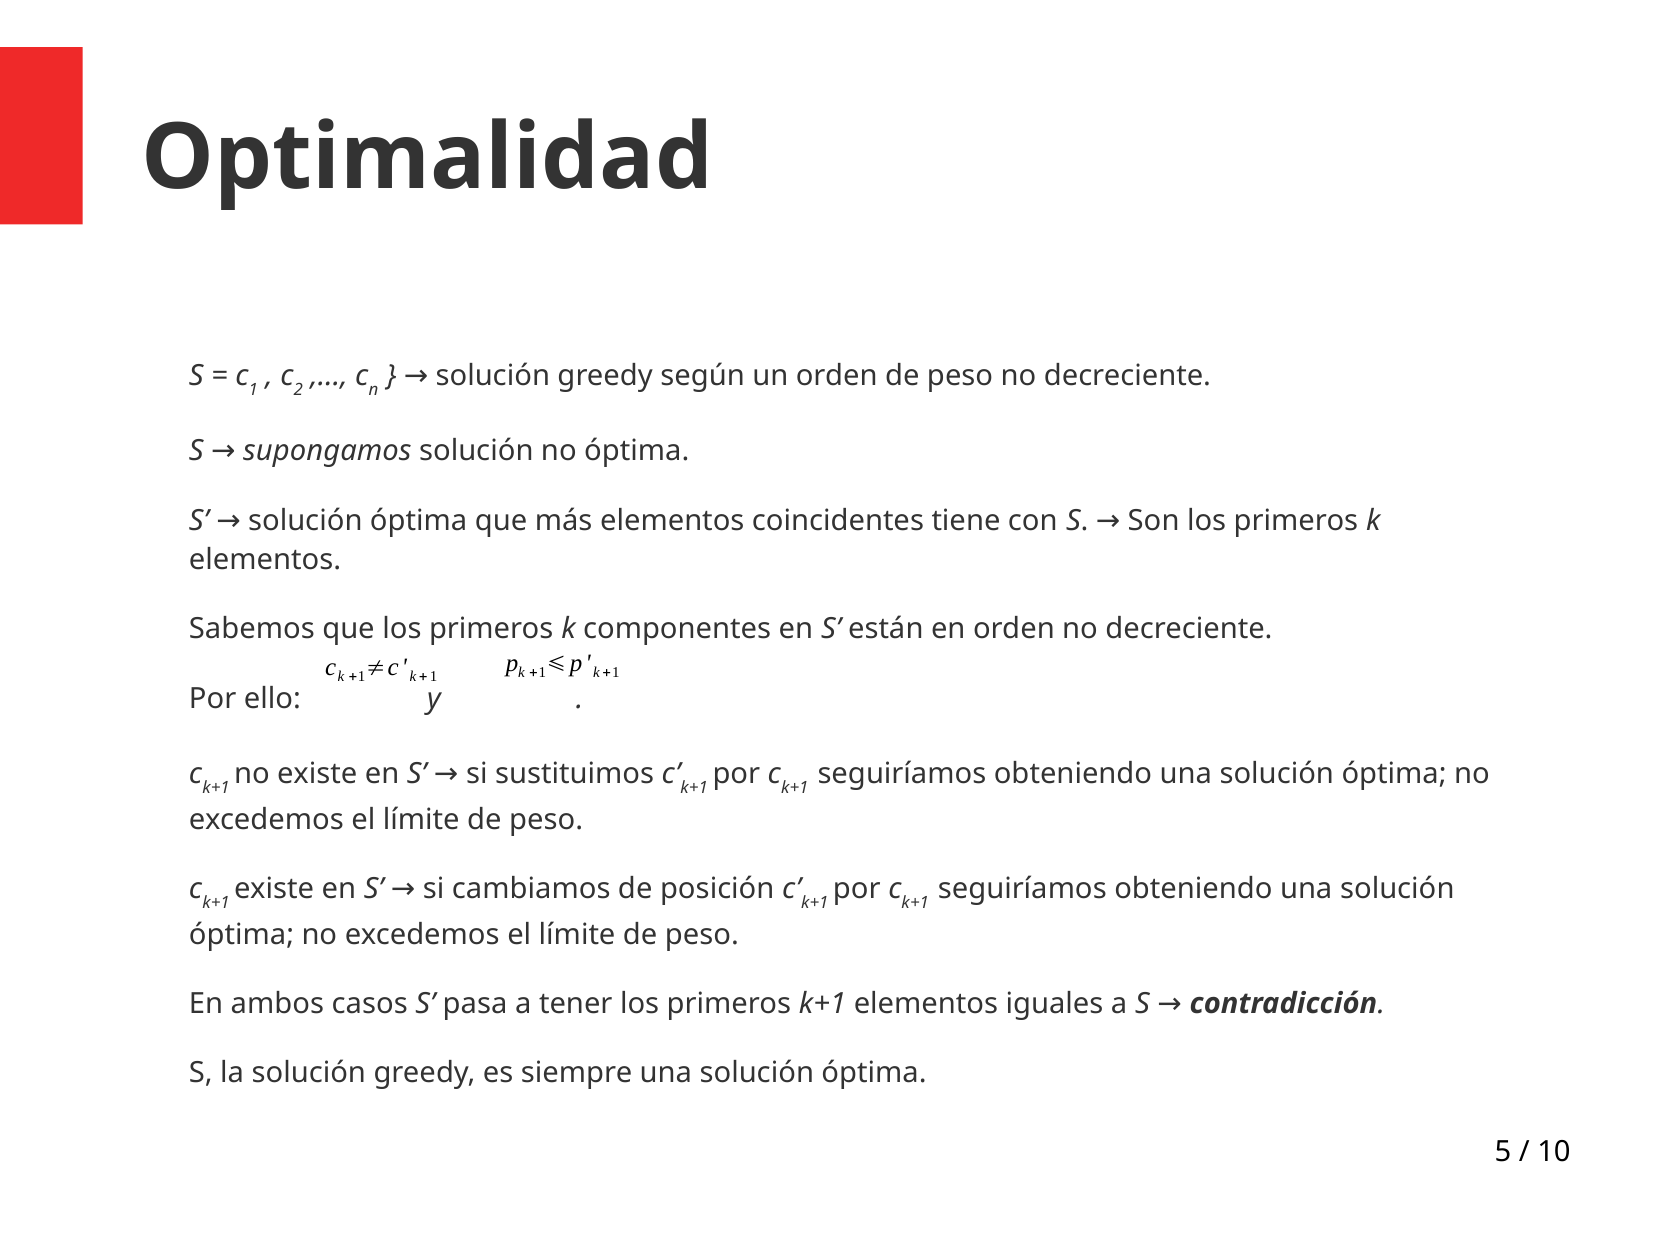

# Optimalidad
S = c1 , c2 ,..., cn } → solución greedy según un orden de peso no decreciente.
S → supongamos solución no óptima.
S’ → solución óptima que más elementos coincidentes tiene con S. → Son los primeros k elementos.
Sabemos que los primeros k componentes en S’ están en orden no decreciente.
Por ello: y .
ck+1 no existe en S’ → si sustituimos c’k+1 por ck+1 seguiríamos obteniendo una solución óptima; no excedemos el límite de peso.
ck+1 existe en S’ → si cambiamos de posición c’k+1 por ck+1 seguiríamos obteniendo una solución óptima; no excedemos el límite de peso.
En ambos casos S’ pasa a tener los primeros k+1 elementos iguales a S → contradicción.
S, la solución greedy, es siempre una solución óptima.
5